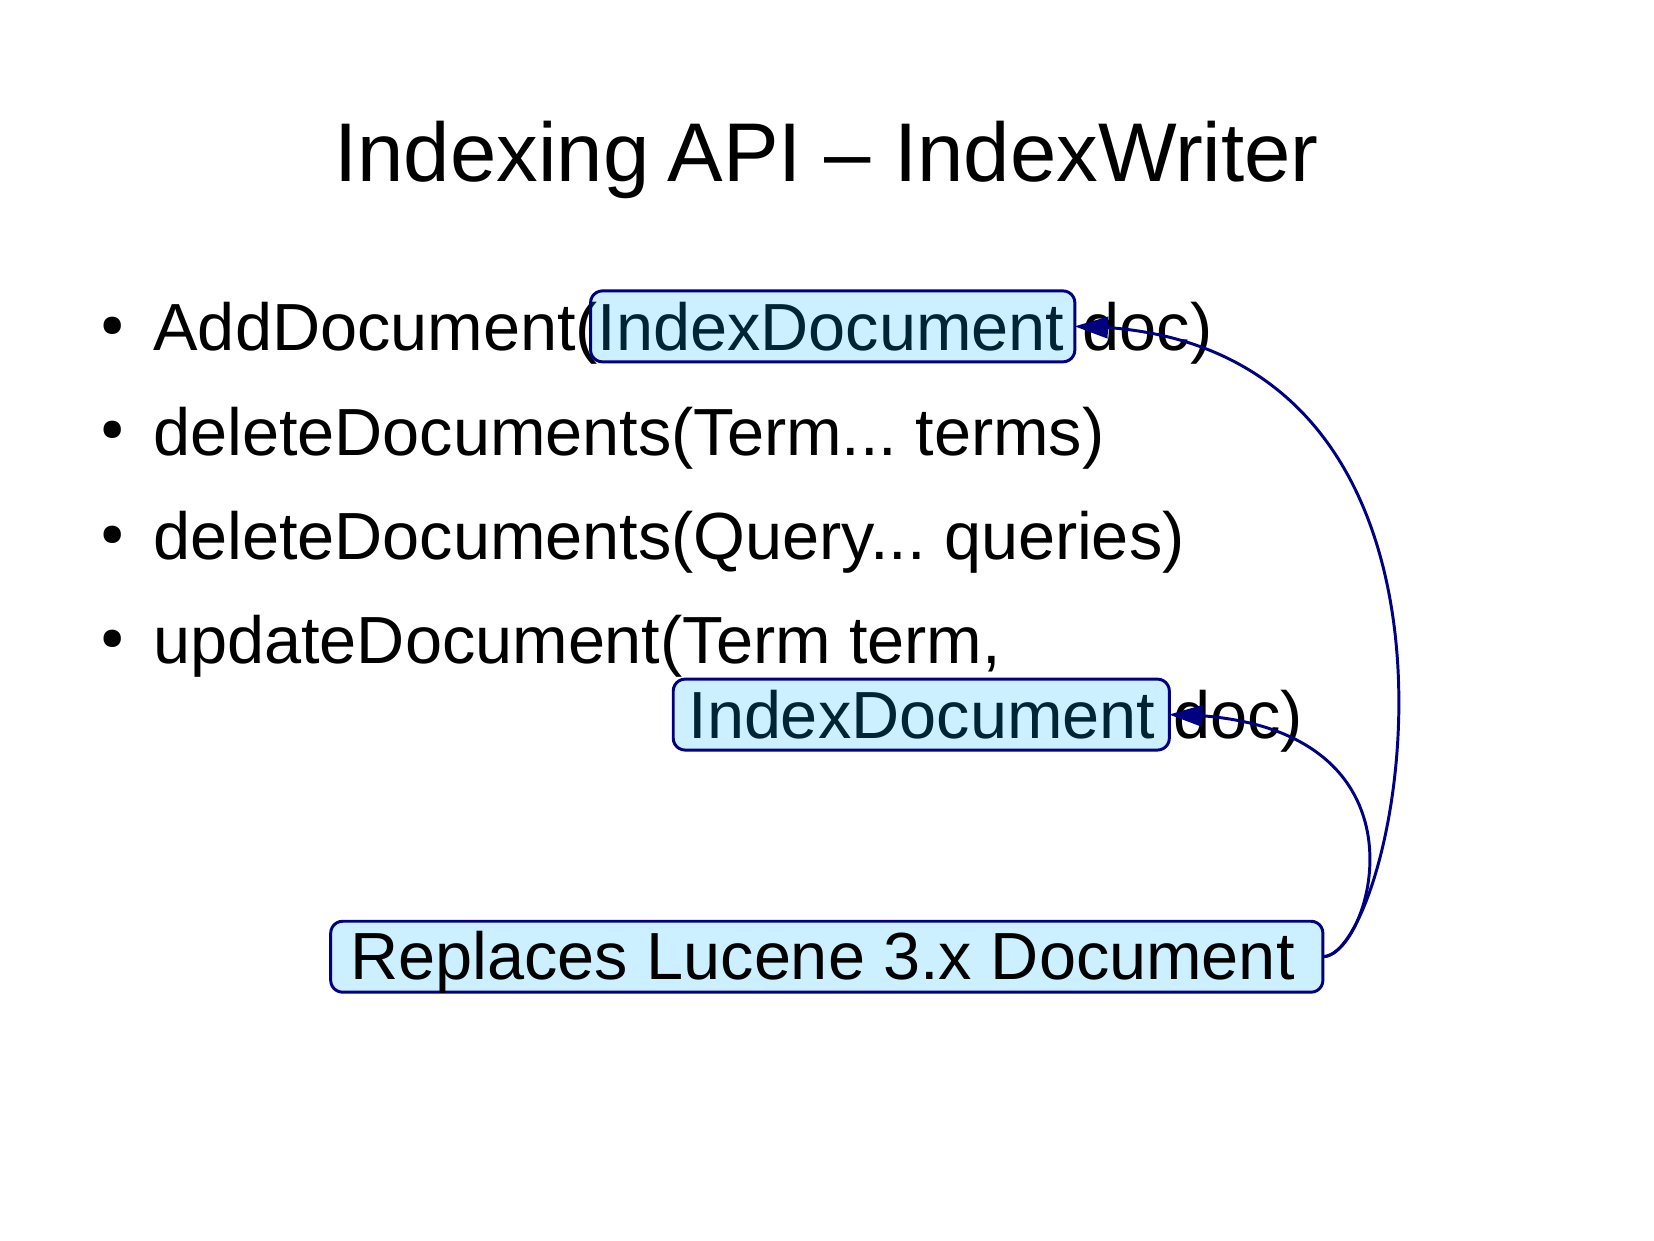

# Indexing API – IndexWriter
AddDocument(IndexDocument doc)
deleteDocuments(Term... terms)
deleteDocuments(Query... queries)
updateDocument(Term term,
							 IndexDocument doc)
Replaces Lucene 3.x Document